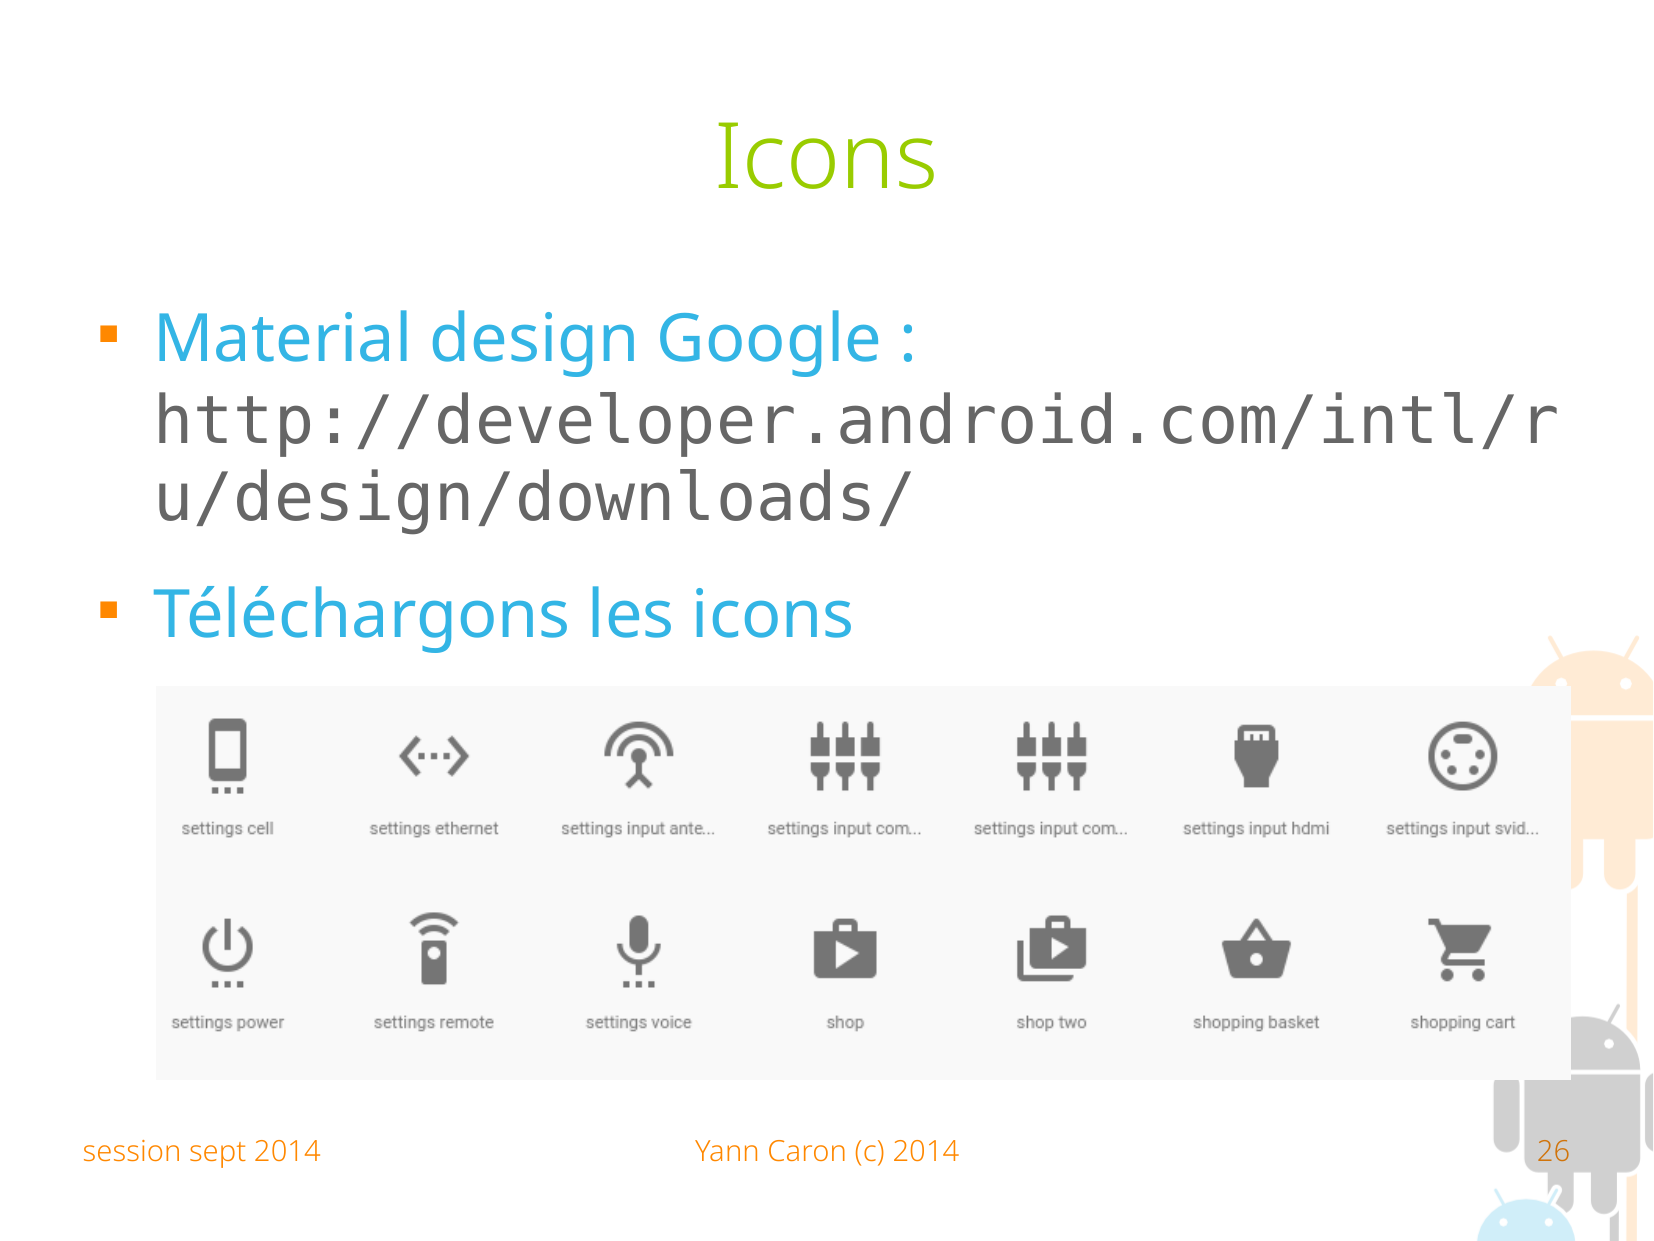

# Icons
Material design Google : http://developer.android.com/intl/ru/design/downloads/
Téléchargons les icons
session sept 2014
Yann Caron (c) 2014
26